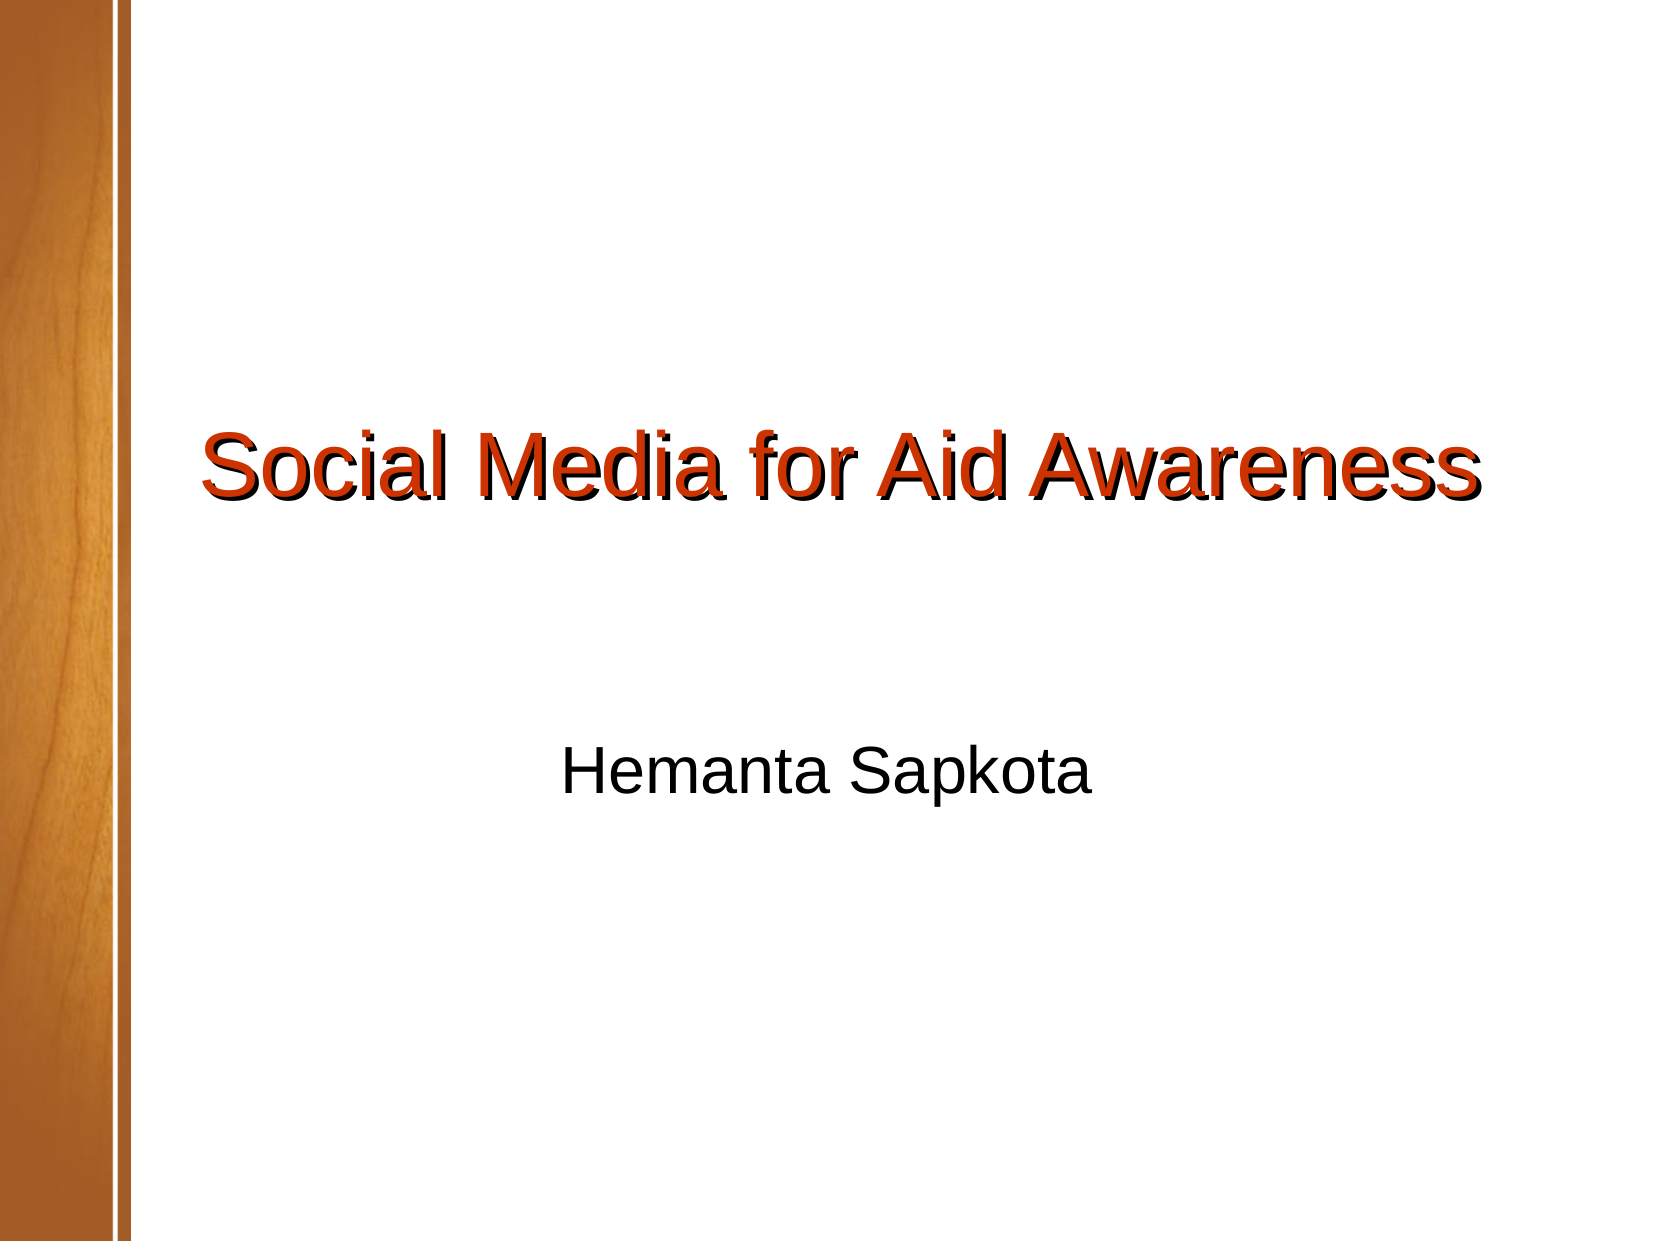

# Social Media for Aid Awareness
Hemanta Sapkota